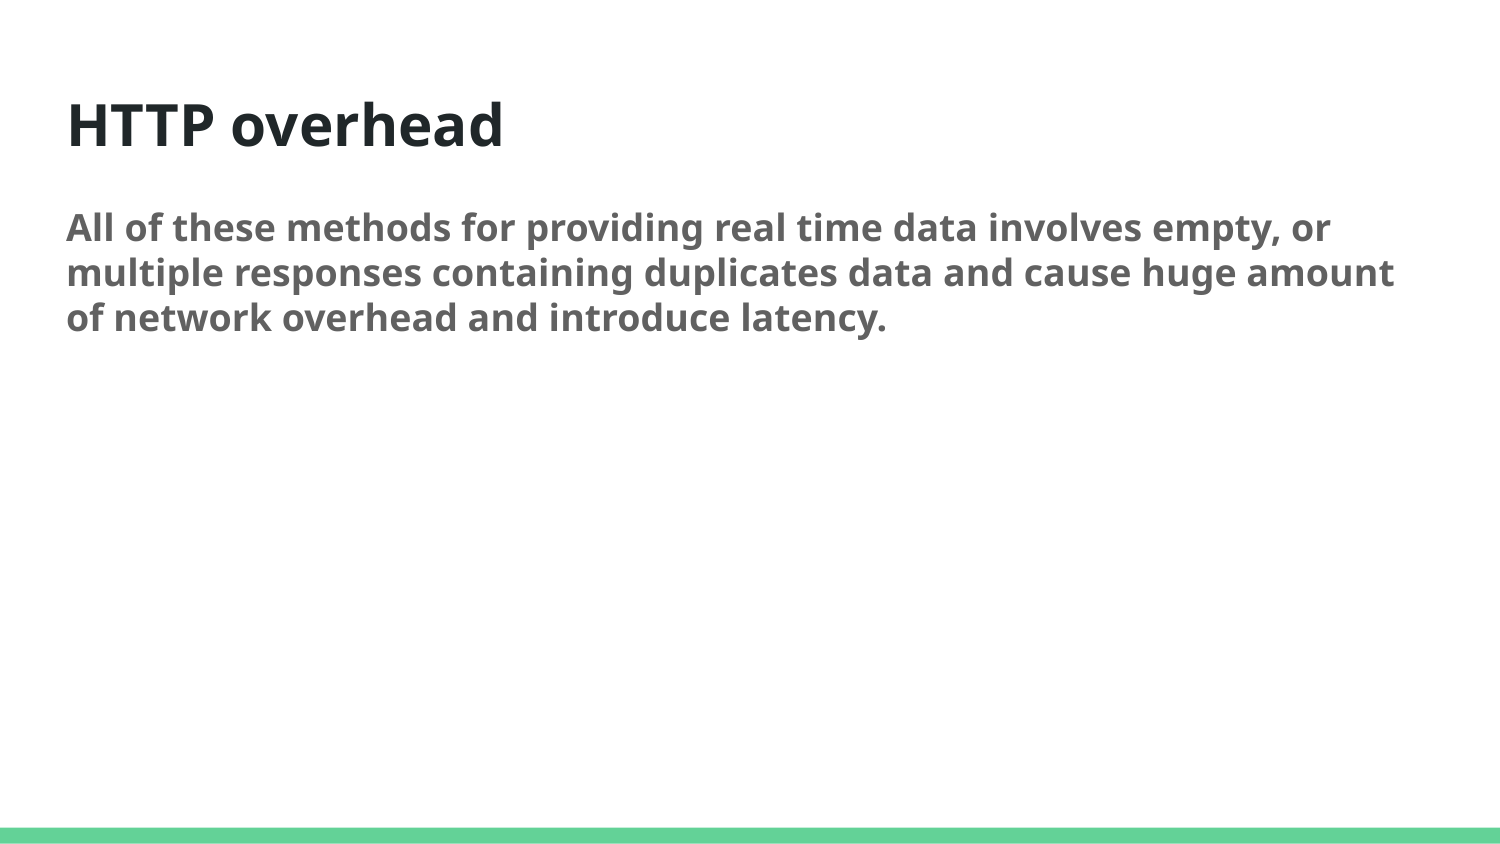

# HTTP overhead
All of these methods for providing real time data involves empty, or multiple responses containing duplicates data and cause huge amount of network overhead and introduce latency.